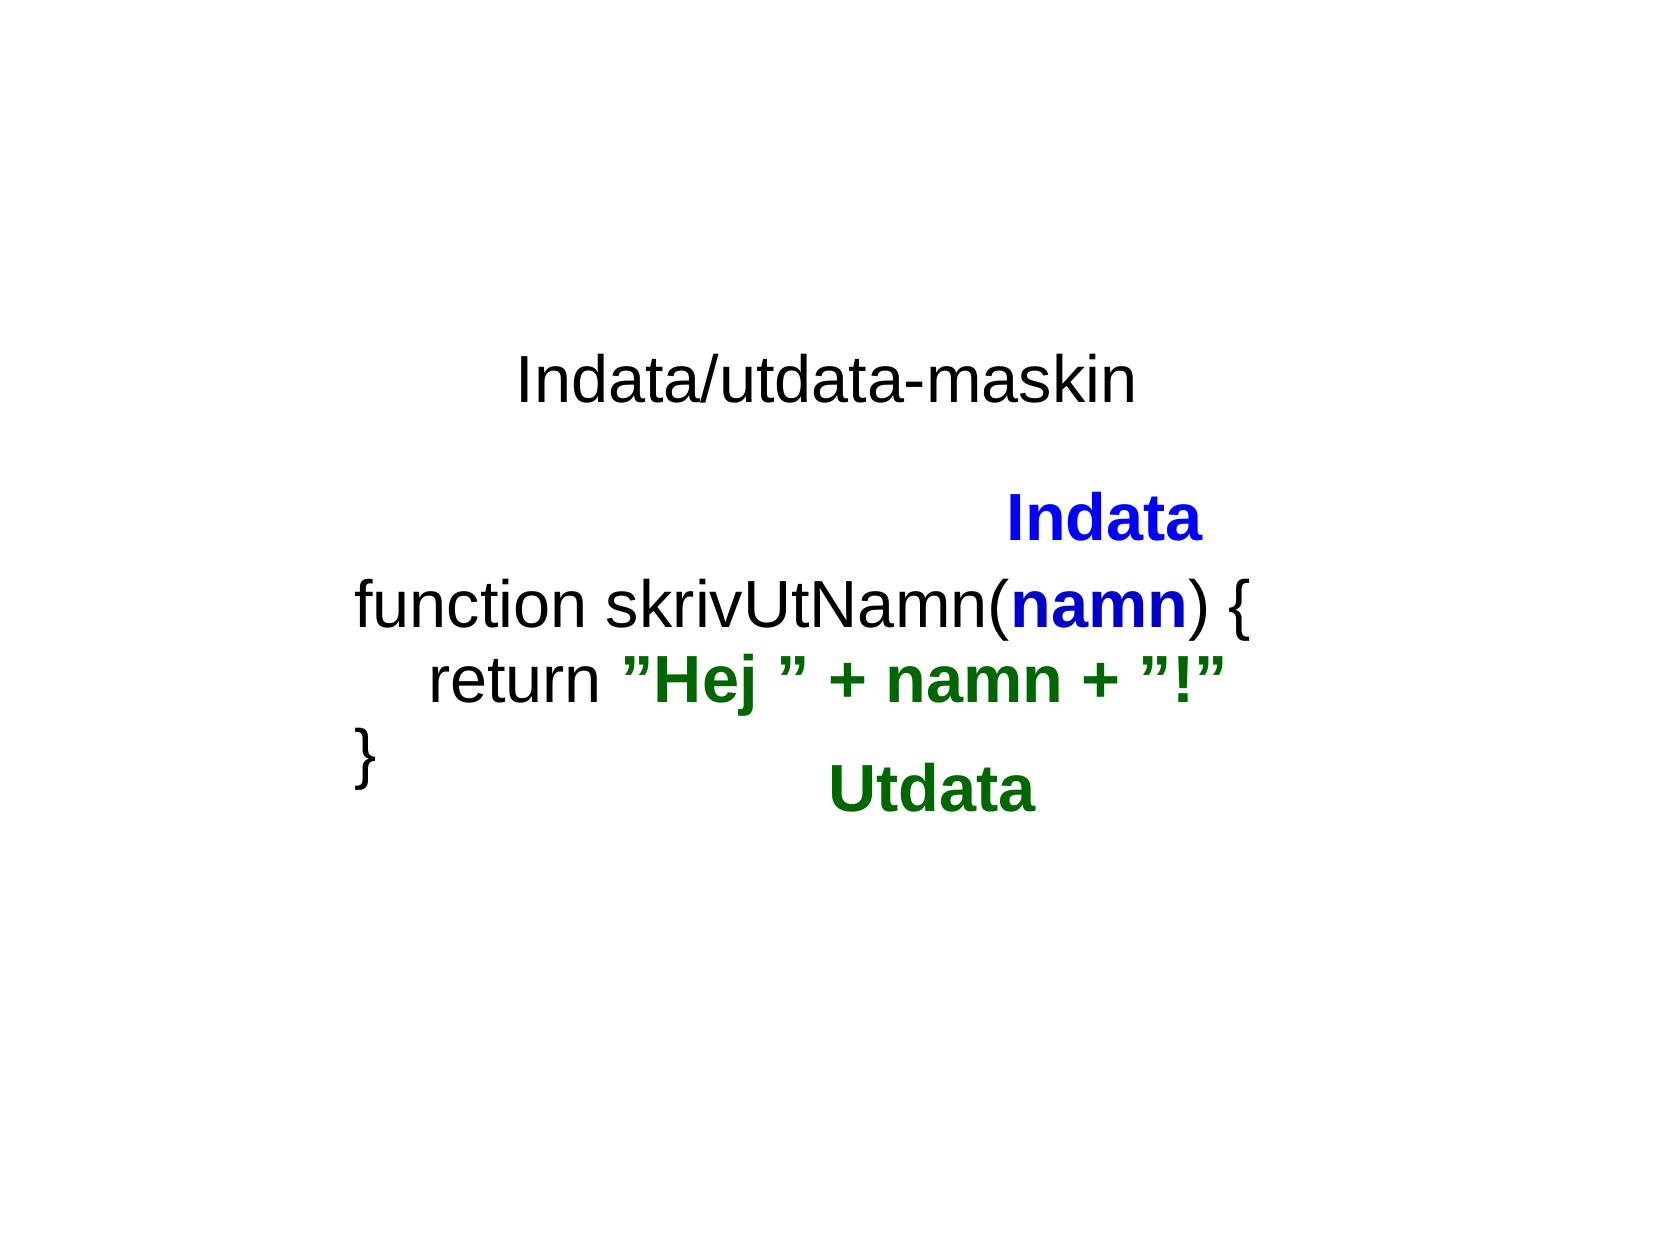

# Indata/utdata-maskin
function skrivUtNamn(namn) {
	return ”Hej ” + namn + ”!”
}
Indata
Utdata